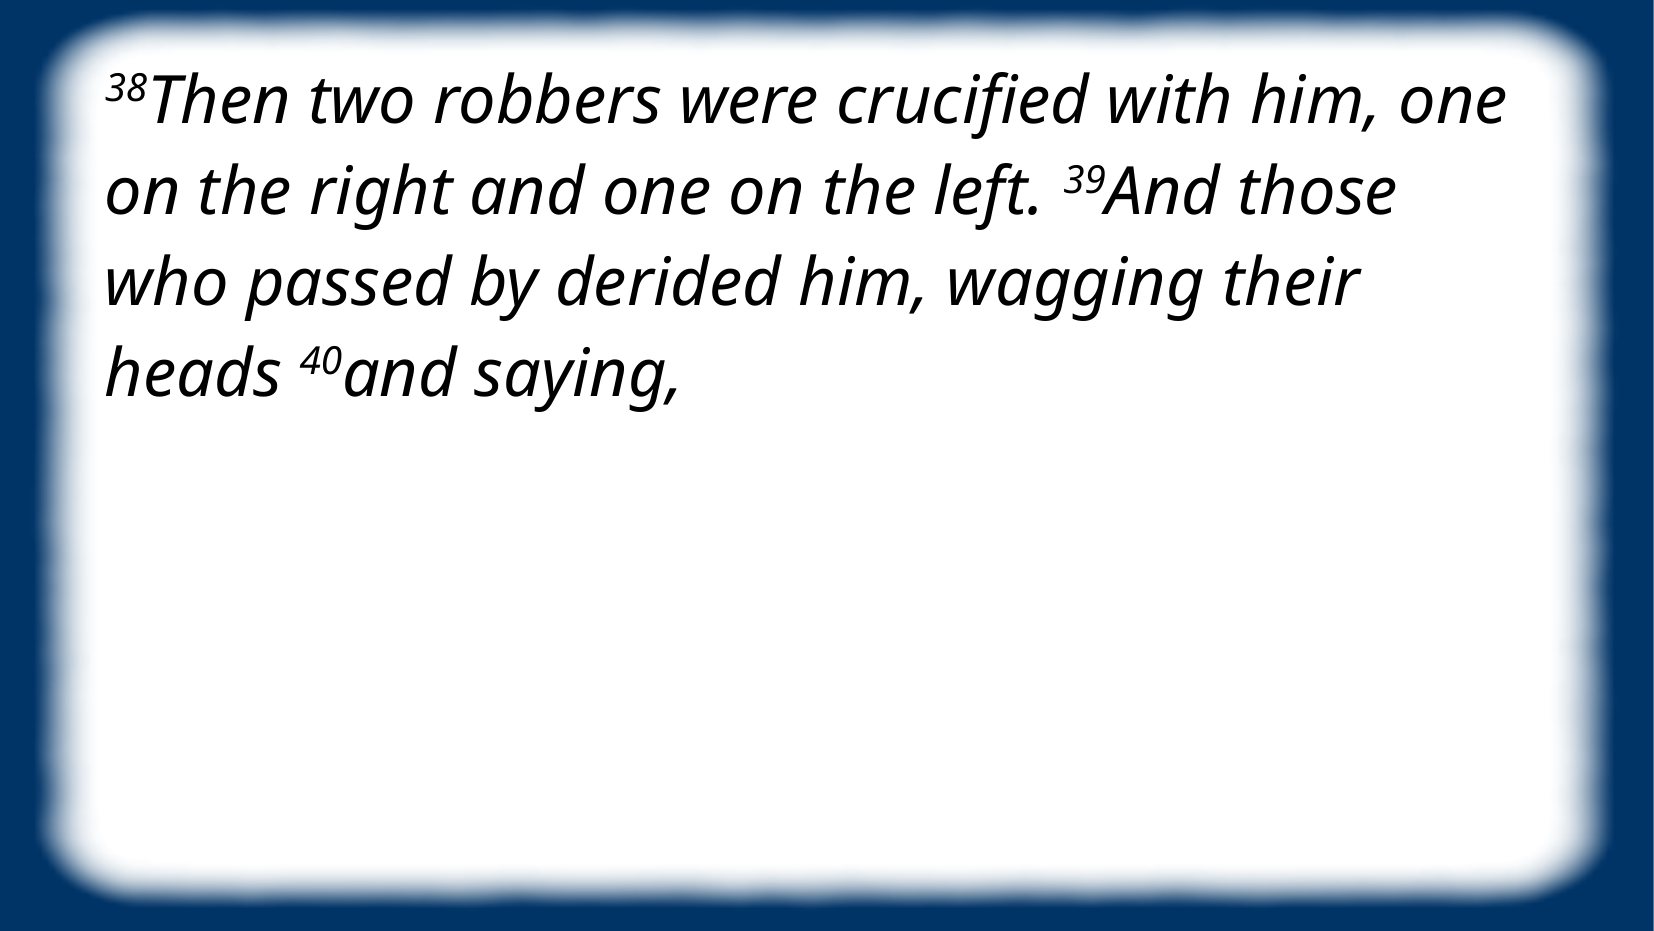

38Then two robbers were crucified with him, one on the right and one on the left. 39And those who passed by derided him, wagging their heads 40and saying,